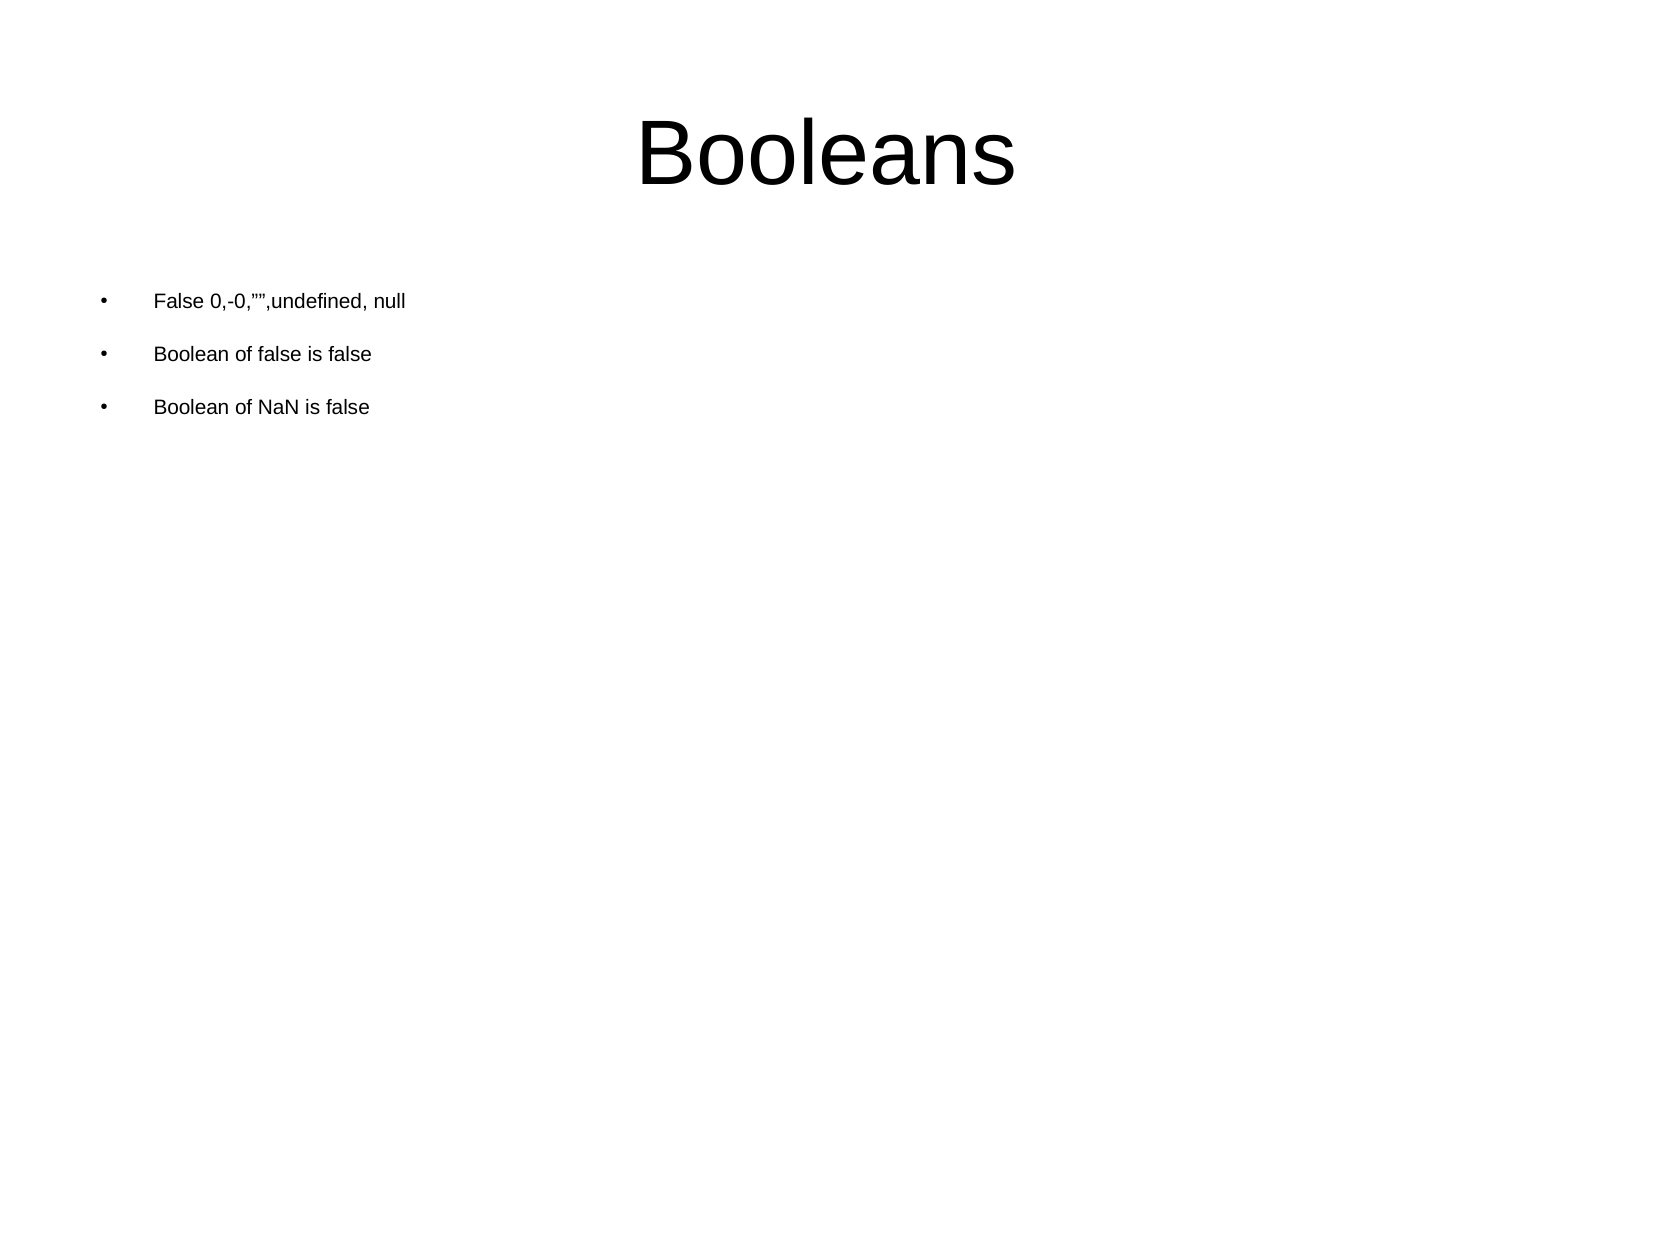

# Booleans
False 0,-0,””,undefined, null
Boolean of false is false
Boolean of NaN is false